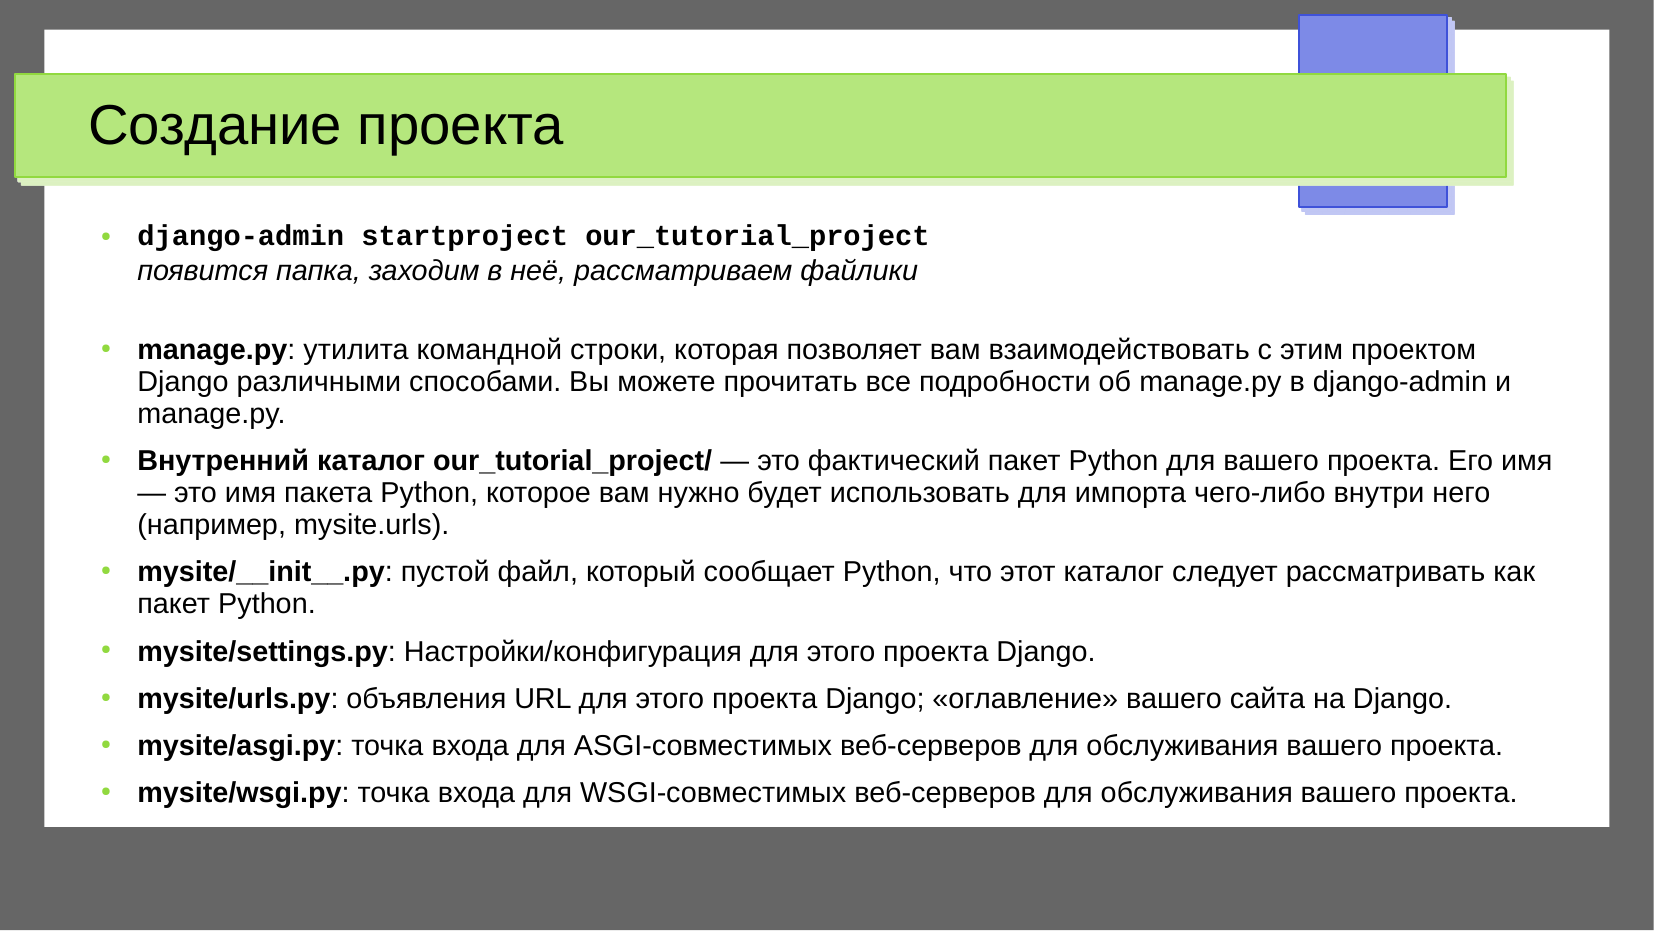

# Создание проекта
django-admin startproject our_tutorial_project
появится папка, заходим в неё, рассматриваем файлики
manage.py: утилита командной строки, которая позволяет вам взаимодействовать с этим проектом Django различными способами. Вы можете прочитать все подробности об manage.py в django-admin и manage.py.
Внутренний каталог our_tutorial_project/ — это фактический пакет Python для вашего проекта. Его имя — это имя пакета Python, которое вам нужно будет использовать для импорта чего-либо внутри него (например, mysite.urls).
mysite/__init__.py: пустой файл, который сообщает Python, что этот каталог следует рассматривать как пакет Python.
mysite/settings.py: Настройки/конфигурация для этого проекта Django.
mysite/urls.py: объявления URL для этого проекта Django; «оглавление» вашего сайта на Django.
mysite/asgi.py: точка входа для ASGI-совместимых веб-серверов для обслуживания вашего проекта.
mysite/wsgi.py: точка входа для WSGI-совместимых веб-серверов для обслуживания вашего проекта.